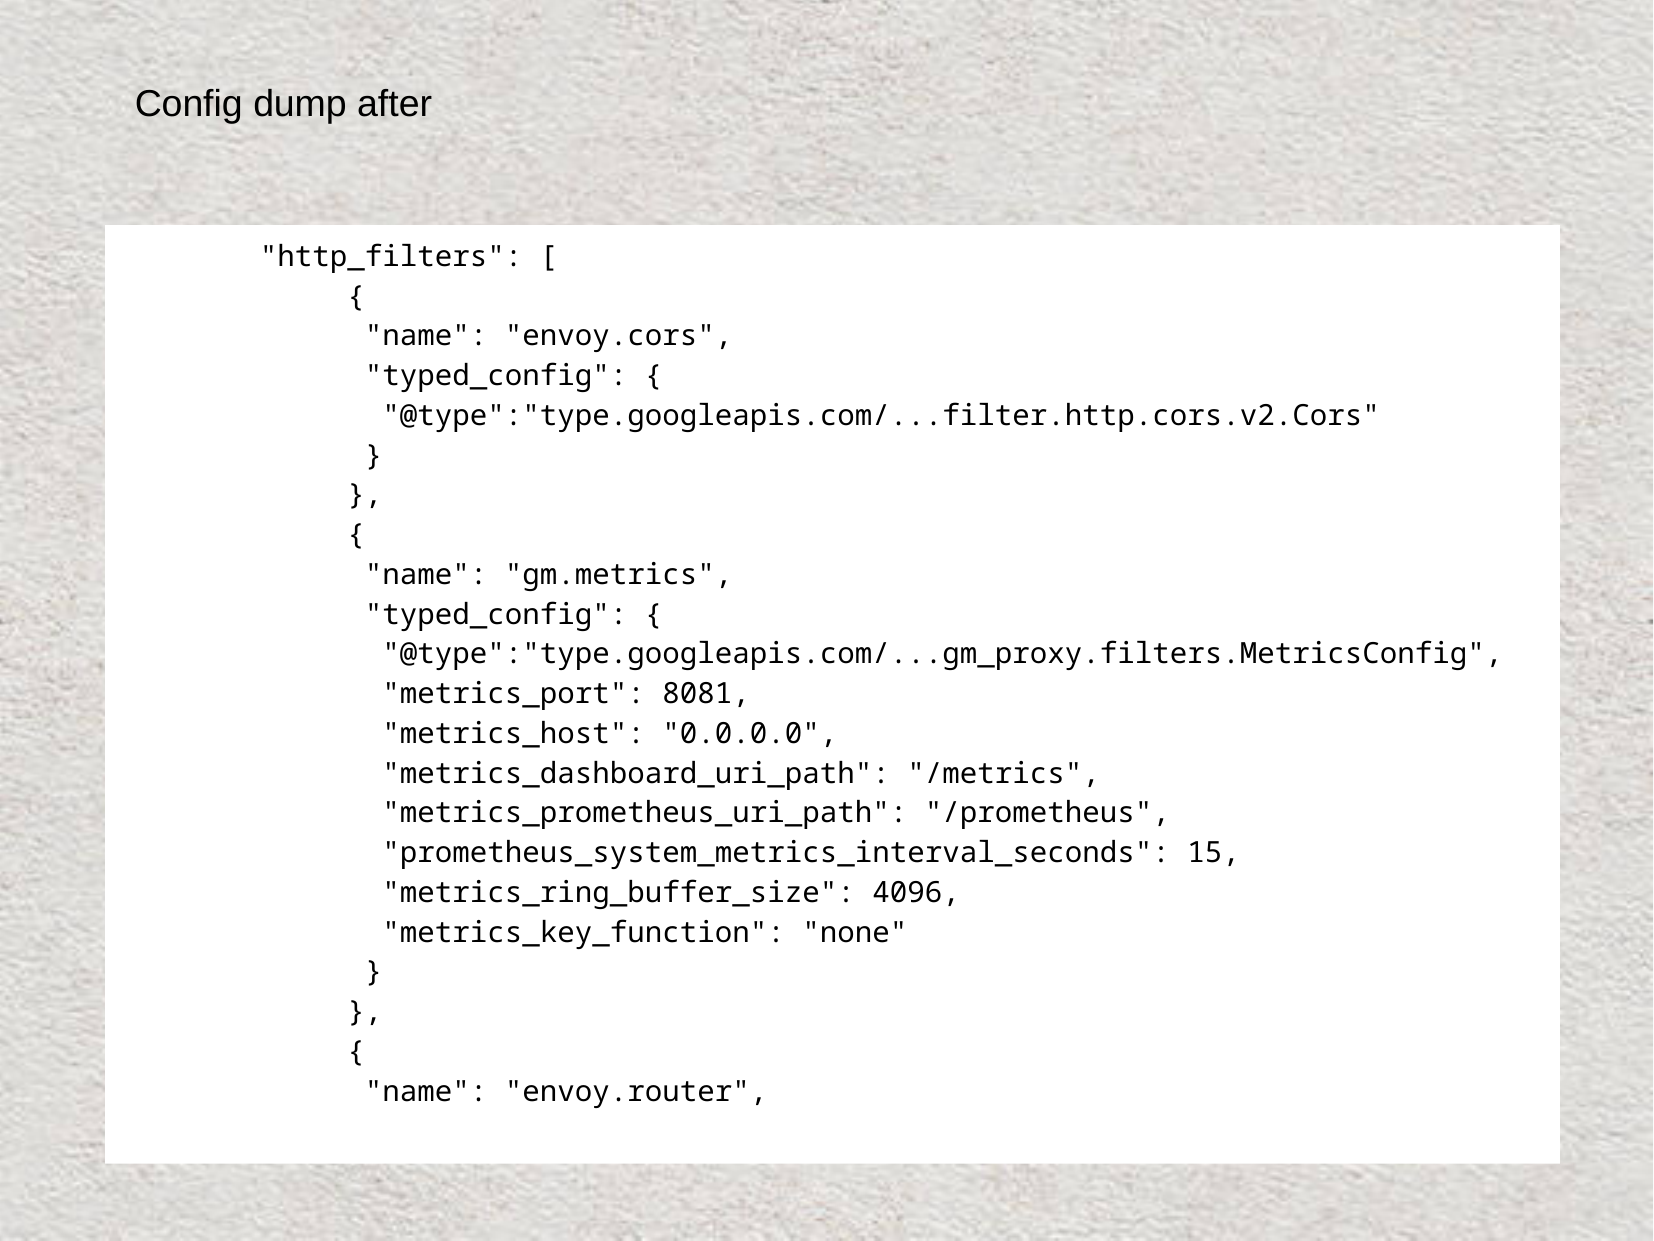

Config dump after
 "http_filters": [
 {
 "name": "envoy.cors",
 "typed_config": {
 "@type":"type.googleapis.com/...filter.http.cors.v2.Cors"
 }
 },
 {
 "name": "gm.metrics",
 "typed_config": {
 "@type":"type.googleapis.com/...gm_proxy.filters.MetricsConfig",
 "metrics_port": 8081,
 "metrics_host": "0.0.0.0",
 "metrics_dashboard_uri_path": "/metrics",
 "metrics_prometheus_uri_path": "/prometheus",
 "prometheus_system_metrics_interval_seconds": 15,
 "metrics_ring_buffer_size": 4096,
 "metrics_key_function": "none"
 }
 },
 {
 "name": "envoy.router",